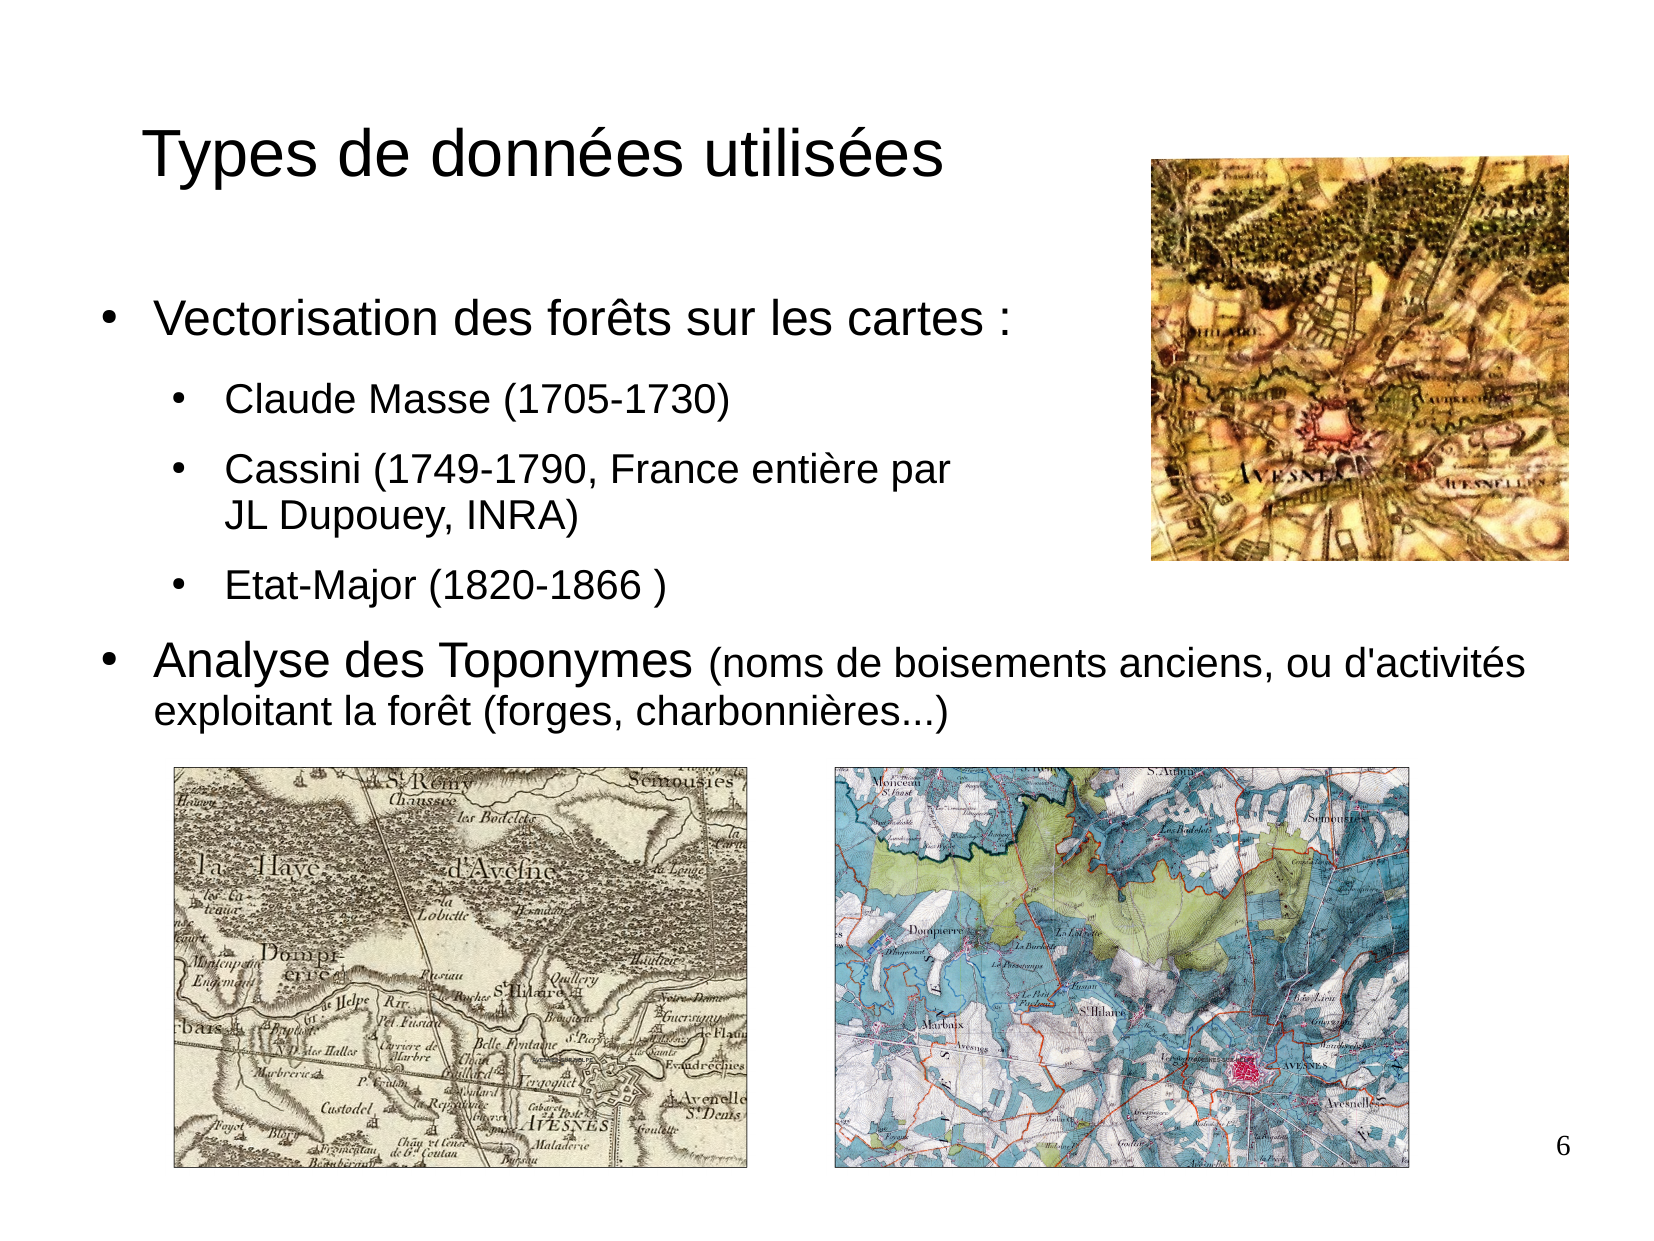

# Types de données utilisées
Vectorisation des forêts sur les cartes :
Claude Masse (1705-1730)
Cassini (1749-1790, France entière par
JL Dupouey, INRA)
Etat-Major (1820-1866 )
Analyse des Toponymes (noms de boisements anciens, ou d'activités exploitant la forêt (forges, charbonnières...)
6